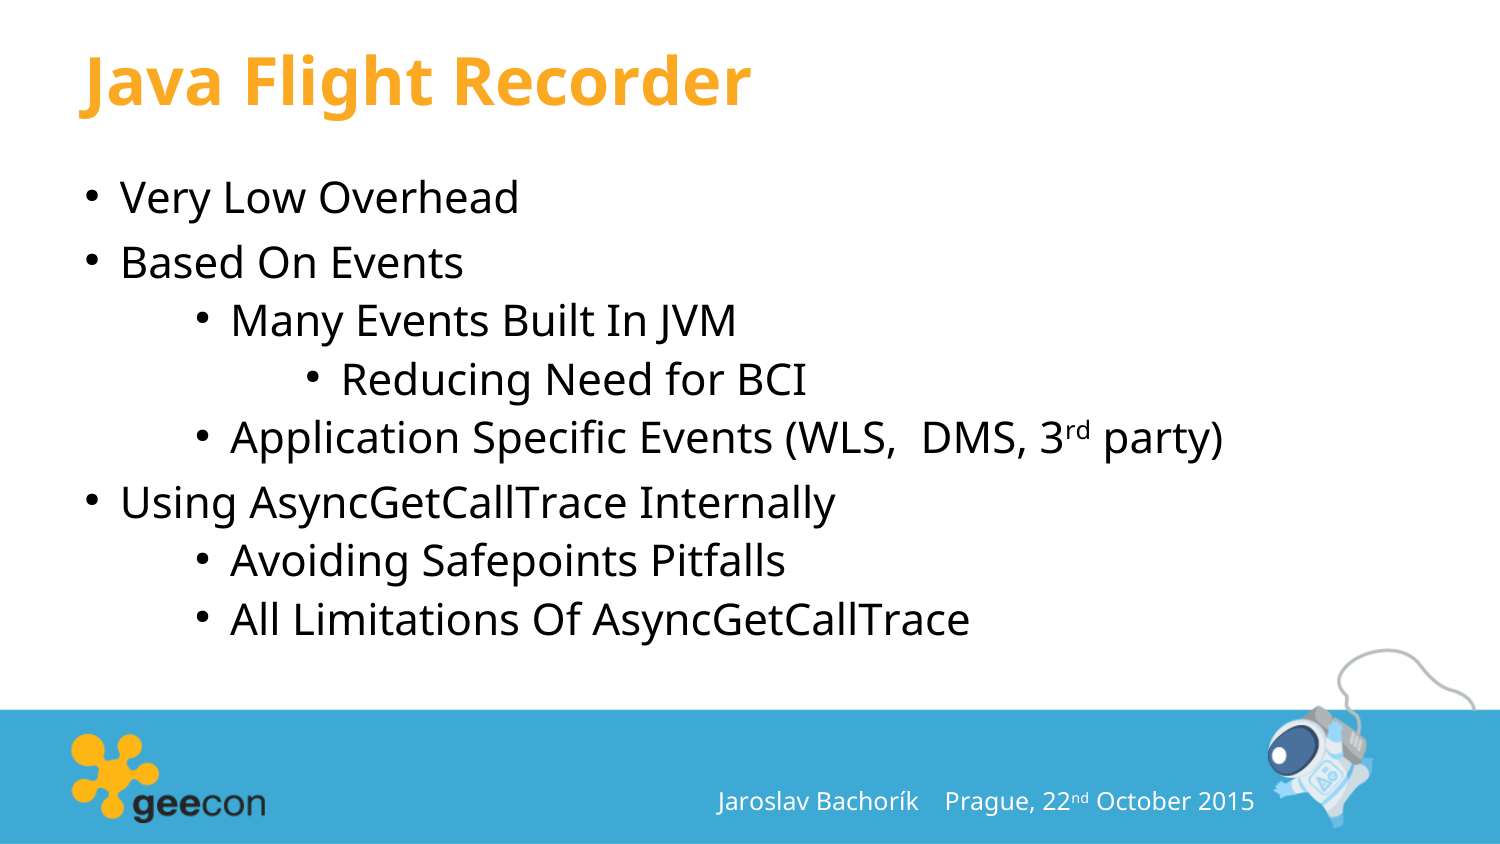

# Java Flight Recorder
Very Low Overhead
Based On Events
Many Events Built In JVM
Reducing Need for BCI
Application Specific Events (WLS, DMS, 3rd party)
Using AsyncGetCallTrace Internally
Avoiding Safepoints Pitfalls
All Limitations Of AsyncGetCallTrace
Jaroslav Bachorík Prague, 22nd October 2015